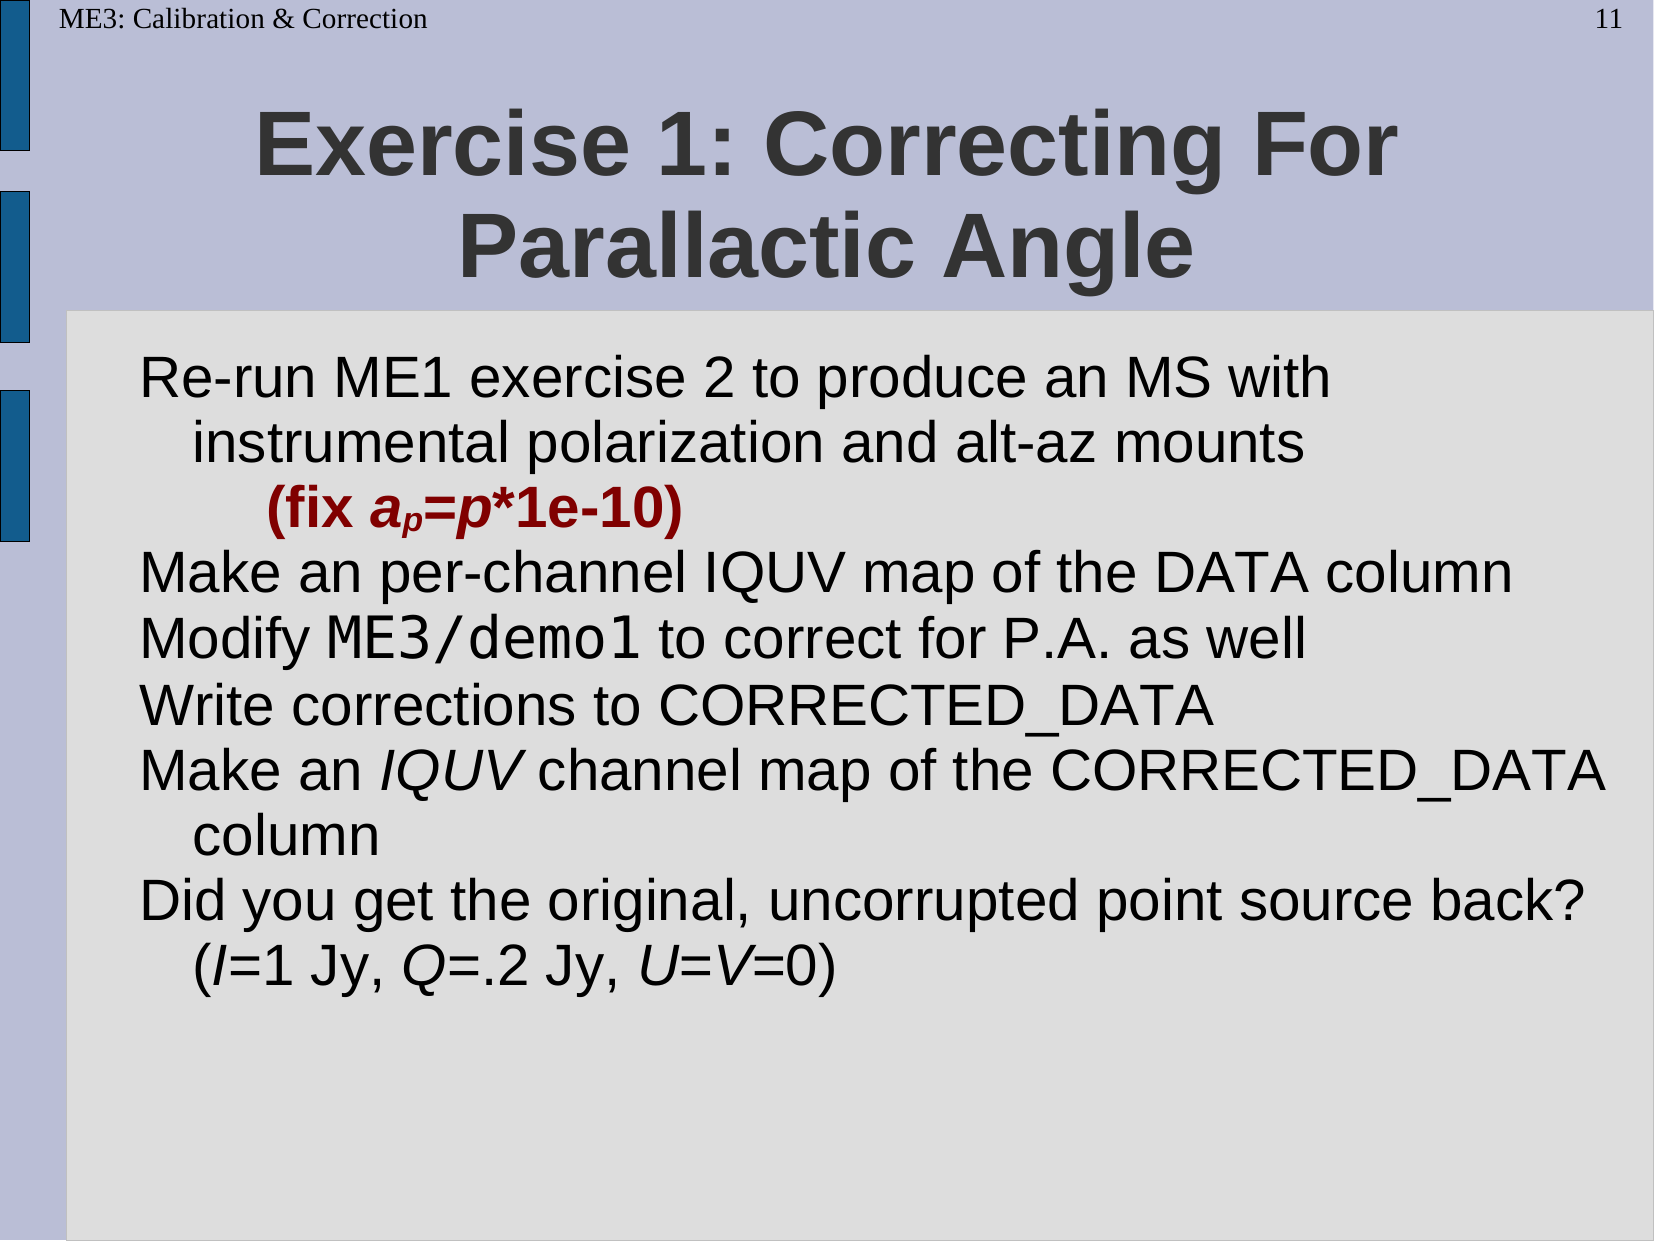

ME3: Calibration & Correction
11
# Exercise 1: Correcting For Parallactic Angle
Re-run ME1 exercise 2 to produce an MS with instrumental polarization and alt-az mounts
 	(fix ap=p*1e-10)
Make an per-channel IQUV map of the DATA column
Modify ME3/demo1 to correct for P.A. as well
Write corrections to CORRECTED_DATA
Make an IQUV channel map of the CORRECTED_DATA column
Did you get the original, uncorrupted point source back? (I=1 Jy, Q=.2 Jy, U=V=0)